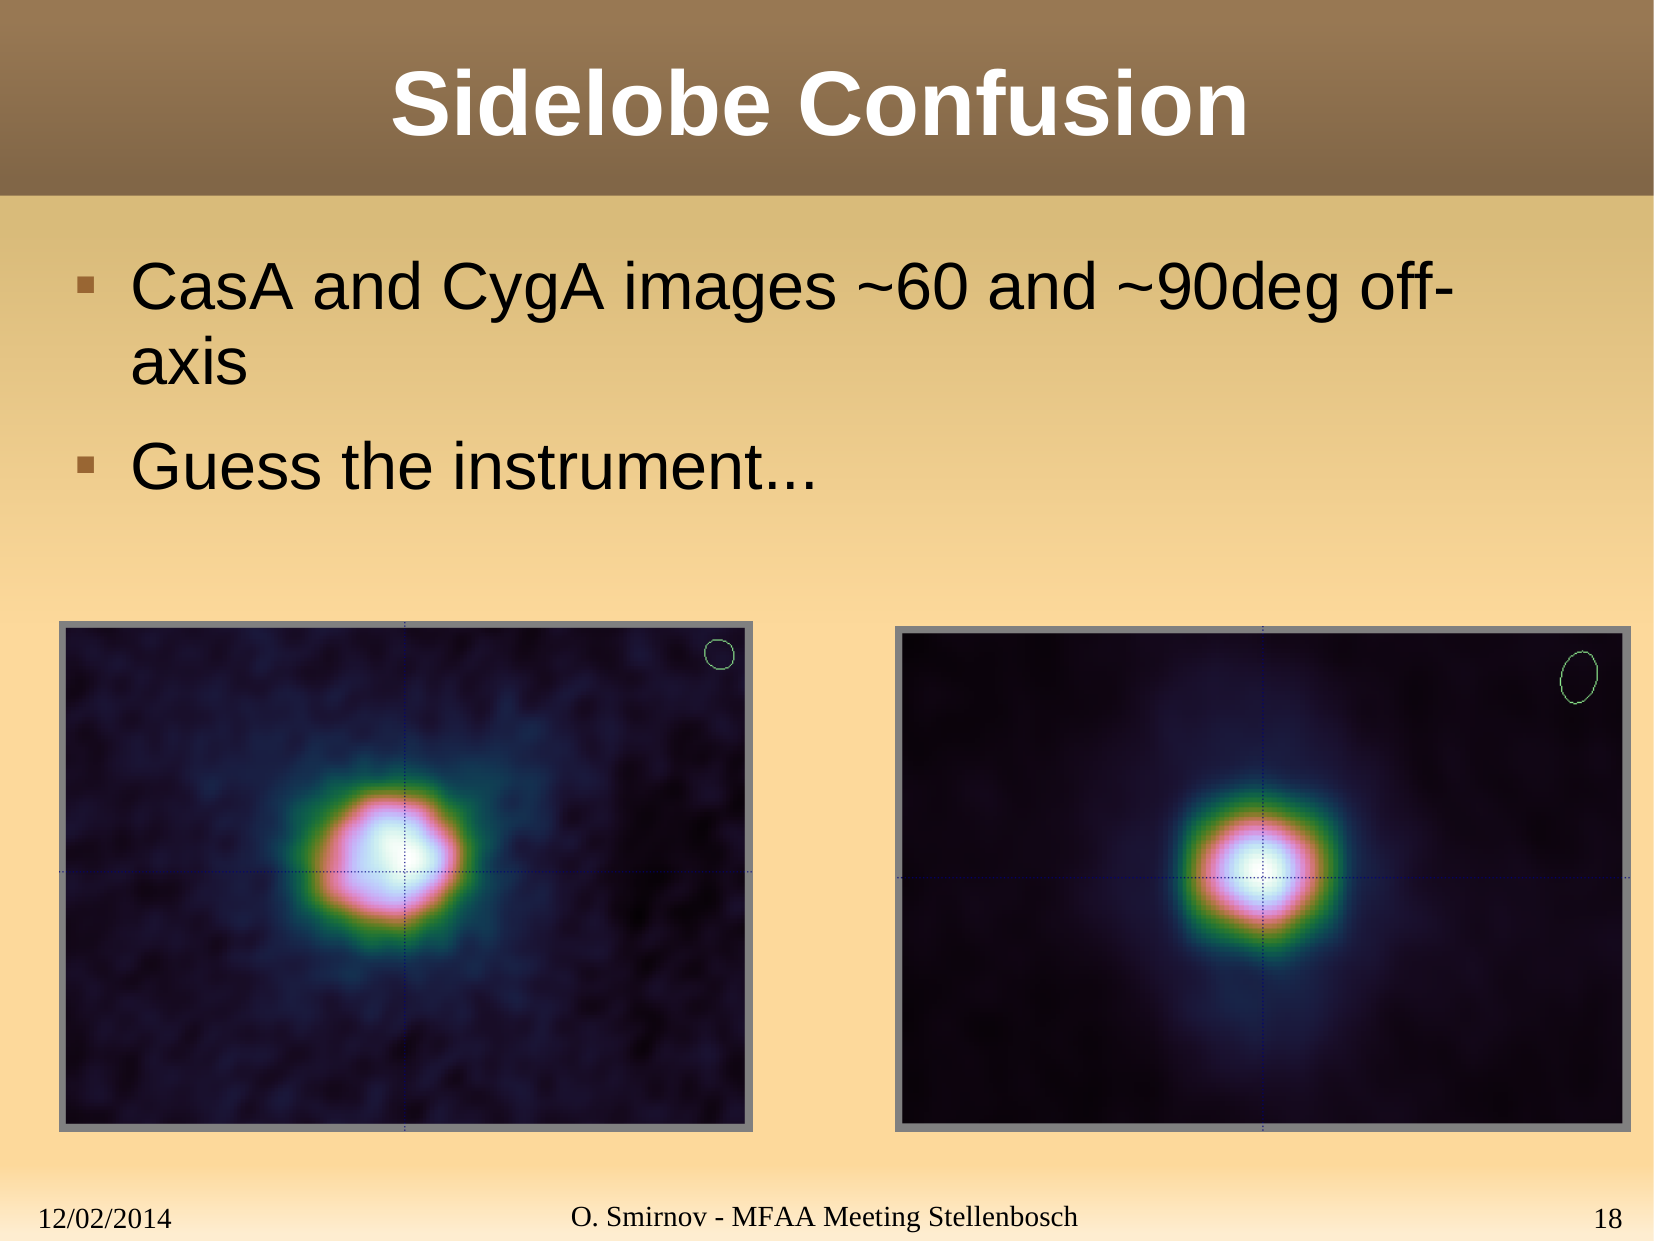

# Sidelobe Confusion
CasA and CygA images ~60 and ~90deg off-axis
Guess the instrument...
O. Smirnov - MFAA Meeting Stellenbosch
12/02/2014
18